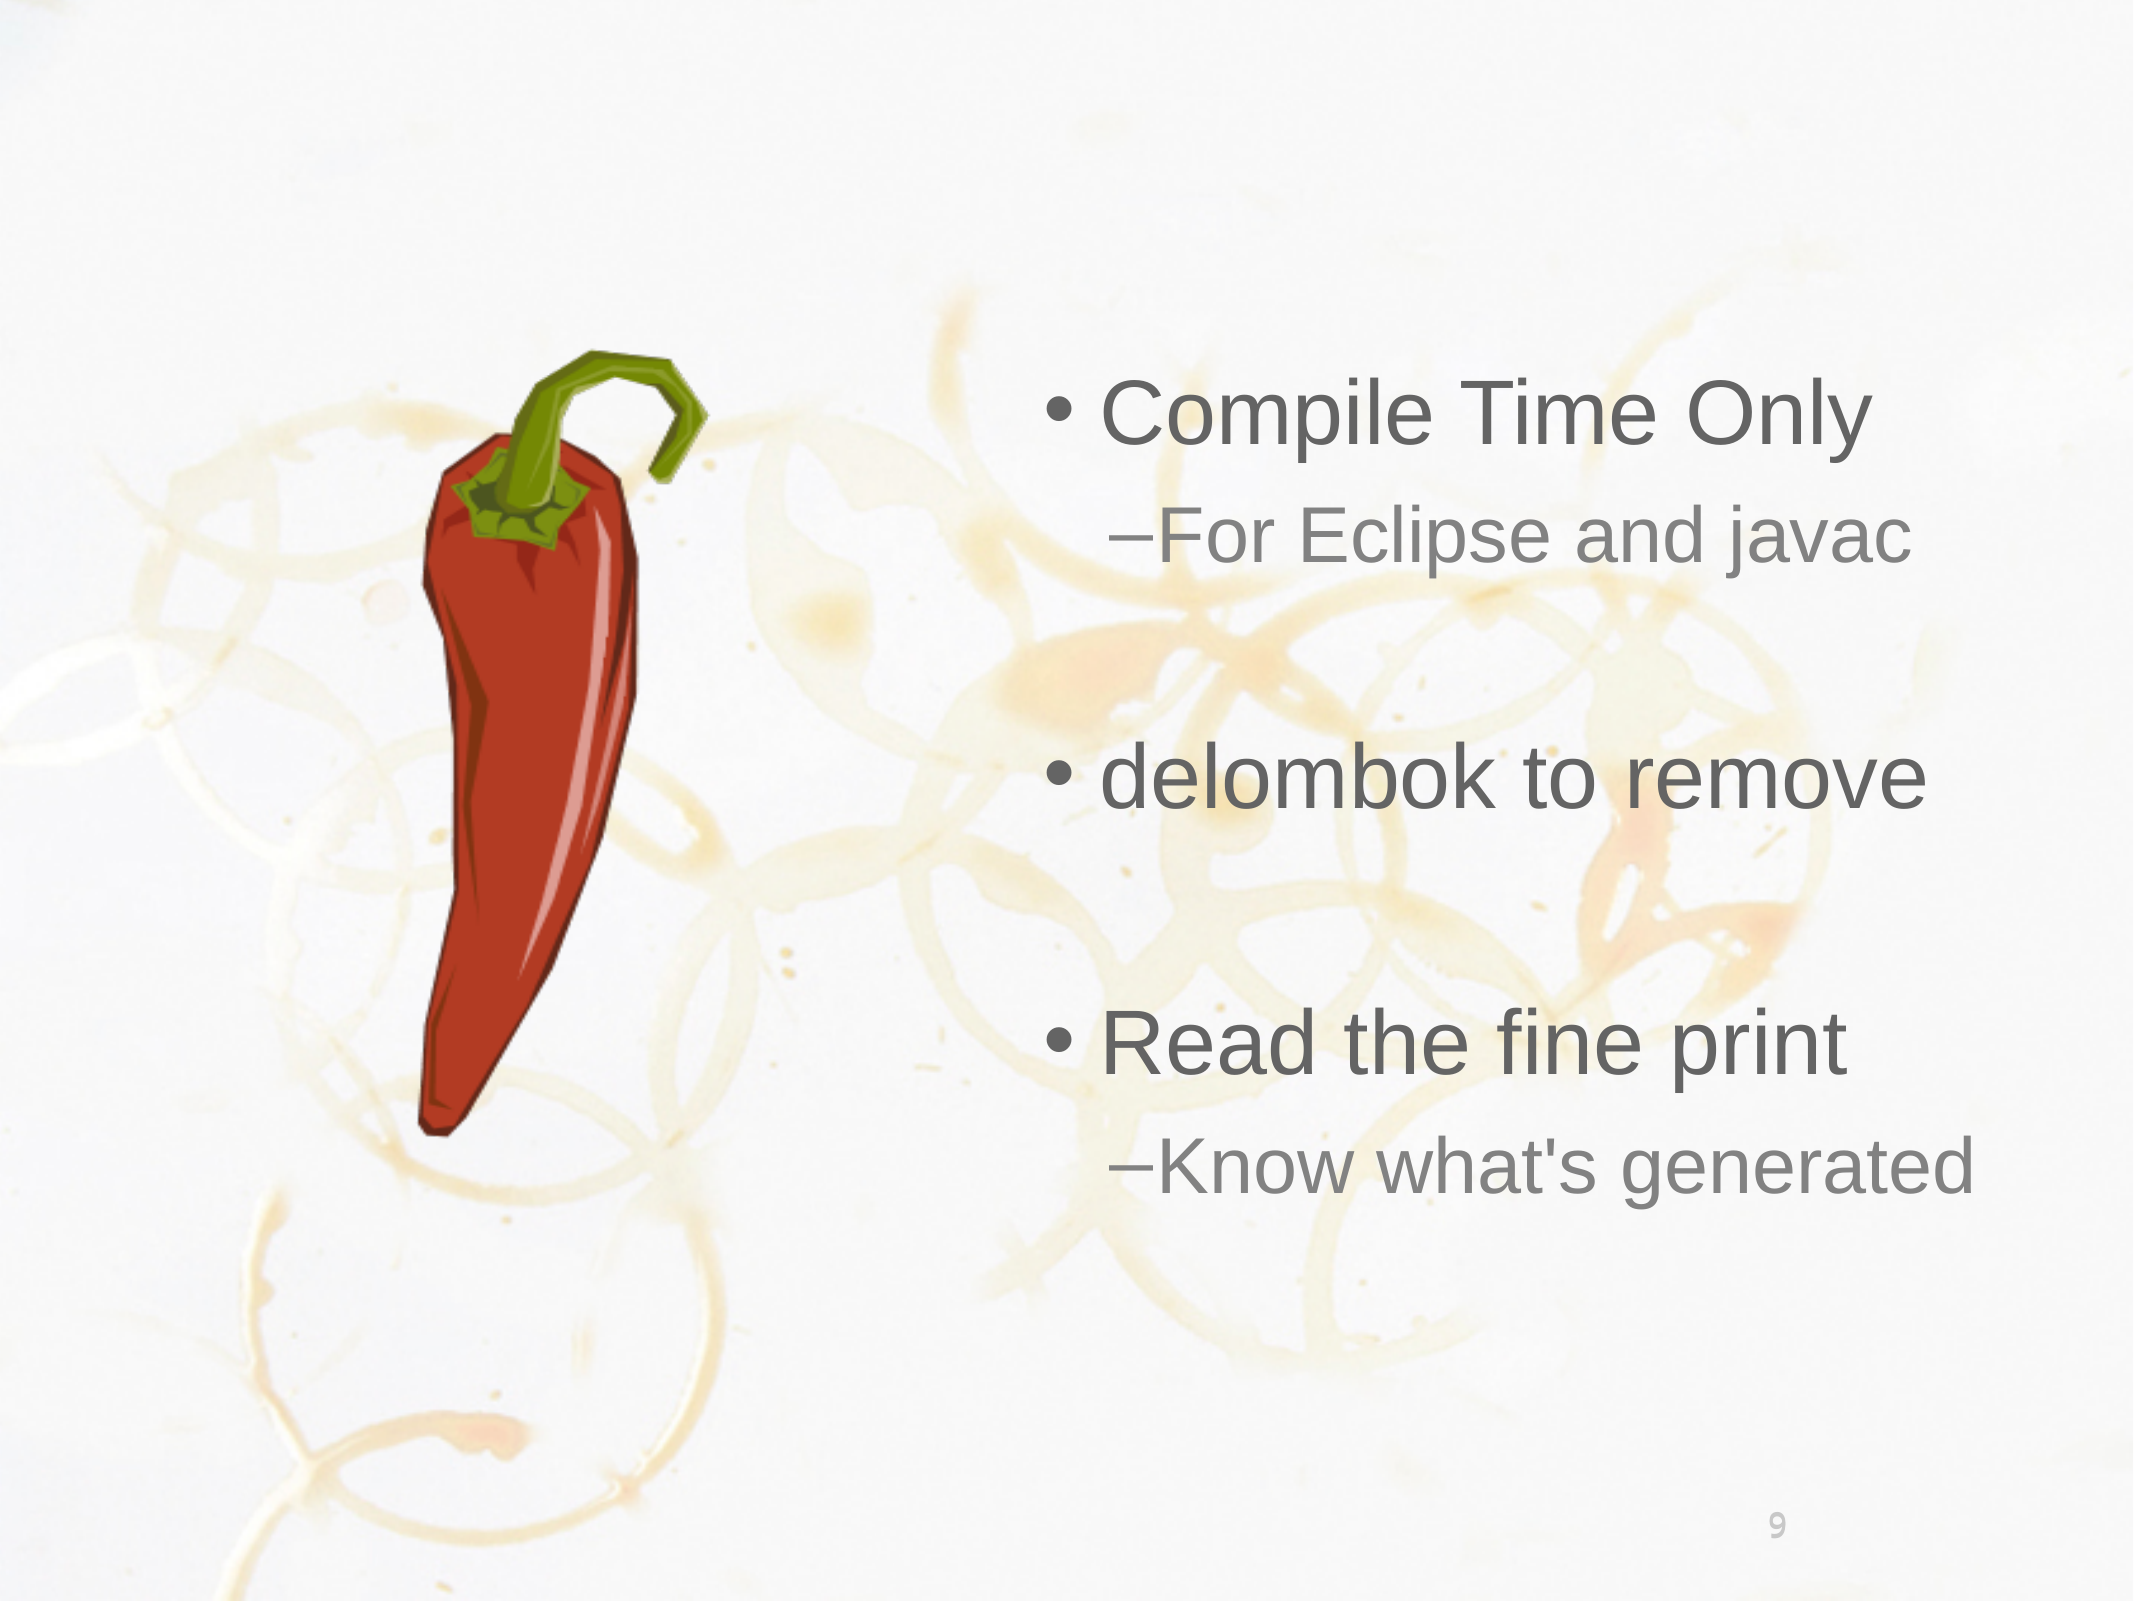

# Compile Time Only
For Eclipse and javac
delombok to remove
Read the fine print
Know what's generated
9